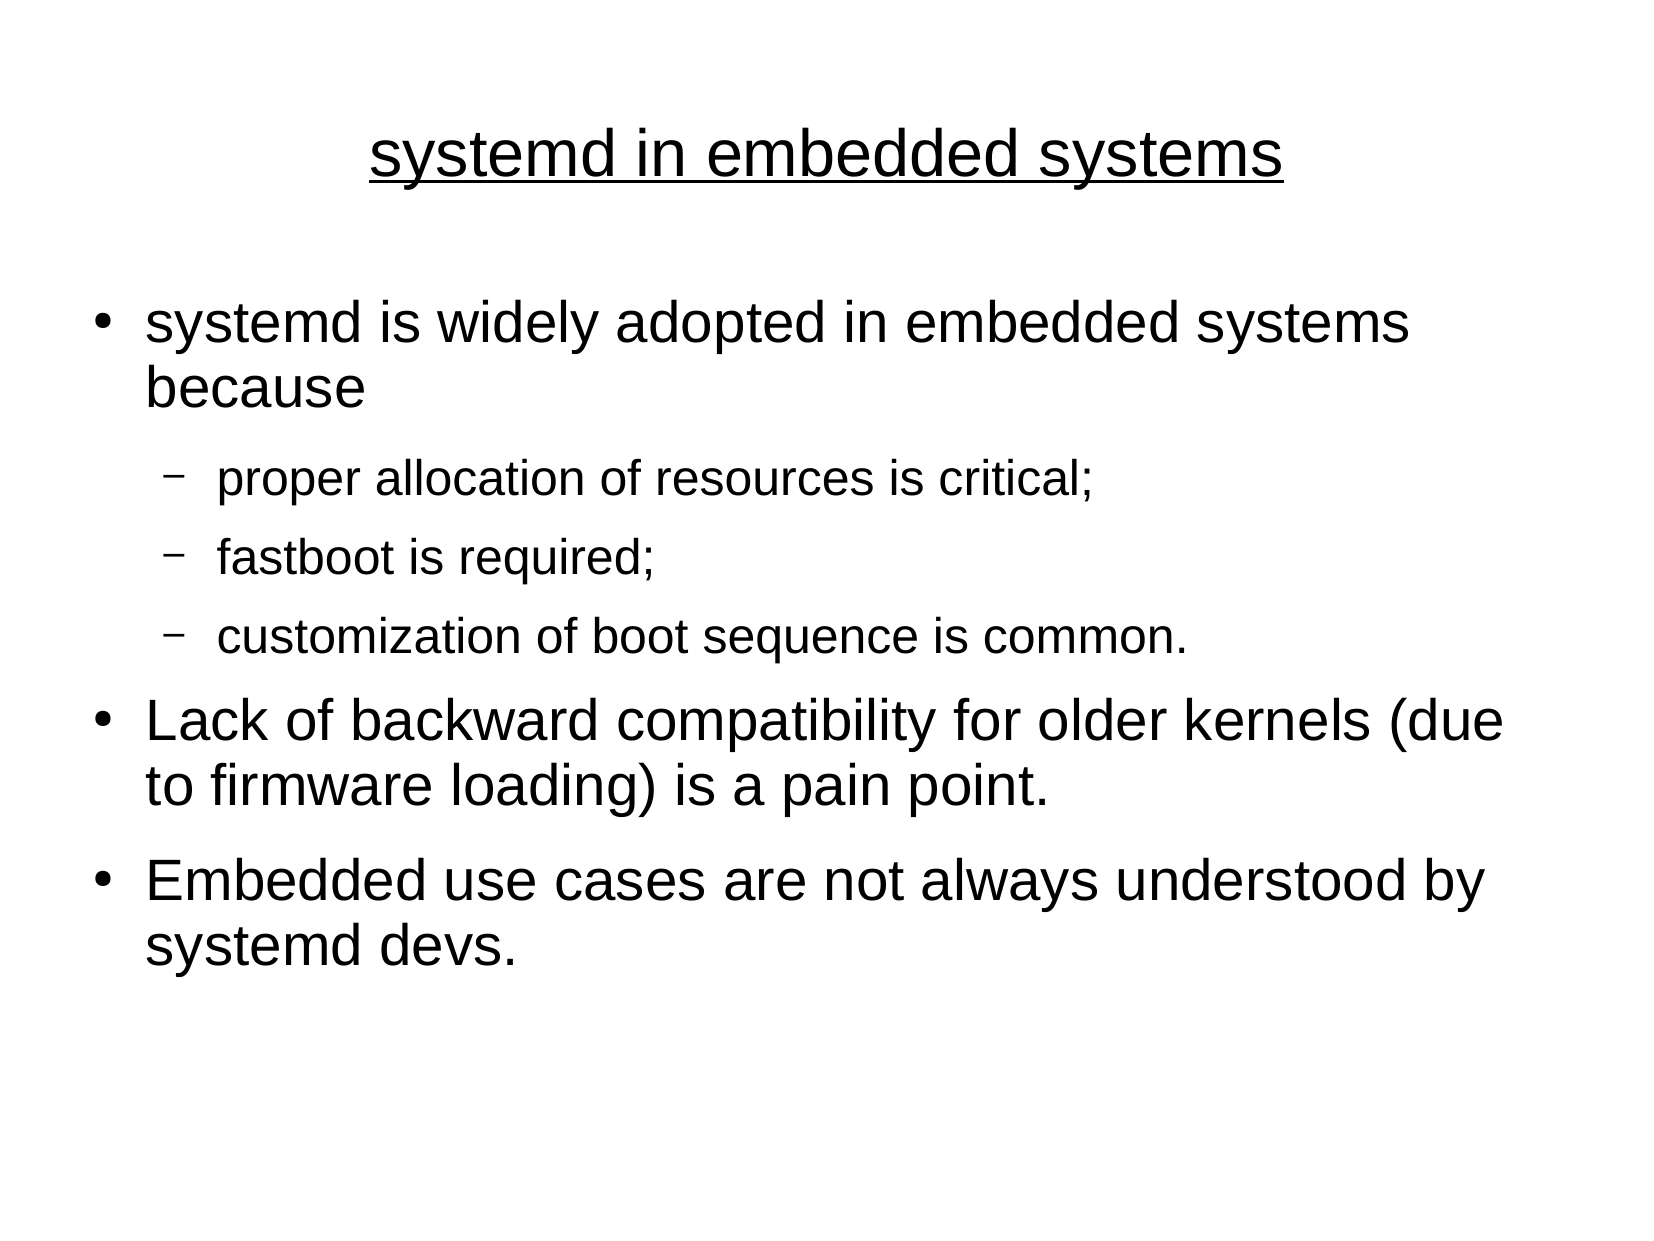

# systemd in embedded systems
systemd is widely adopted in embedded systems because
proper allocation of resources is critical;
fastboot is required;
customization of boot sequence is common.
Lack of backward compatibility for older kernels (due to firmware loading) is a pain point.
Embedded use cases are not always understood by systemd devs.